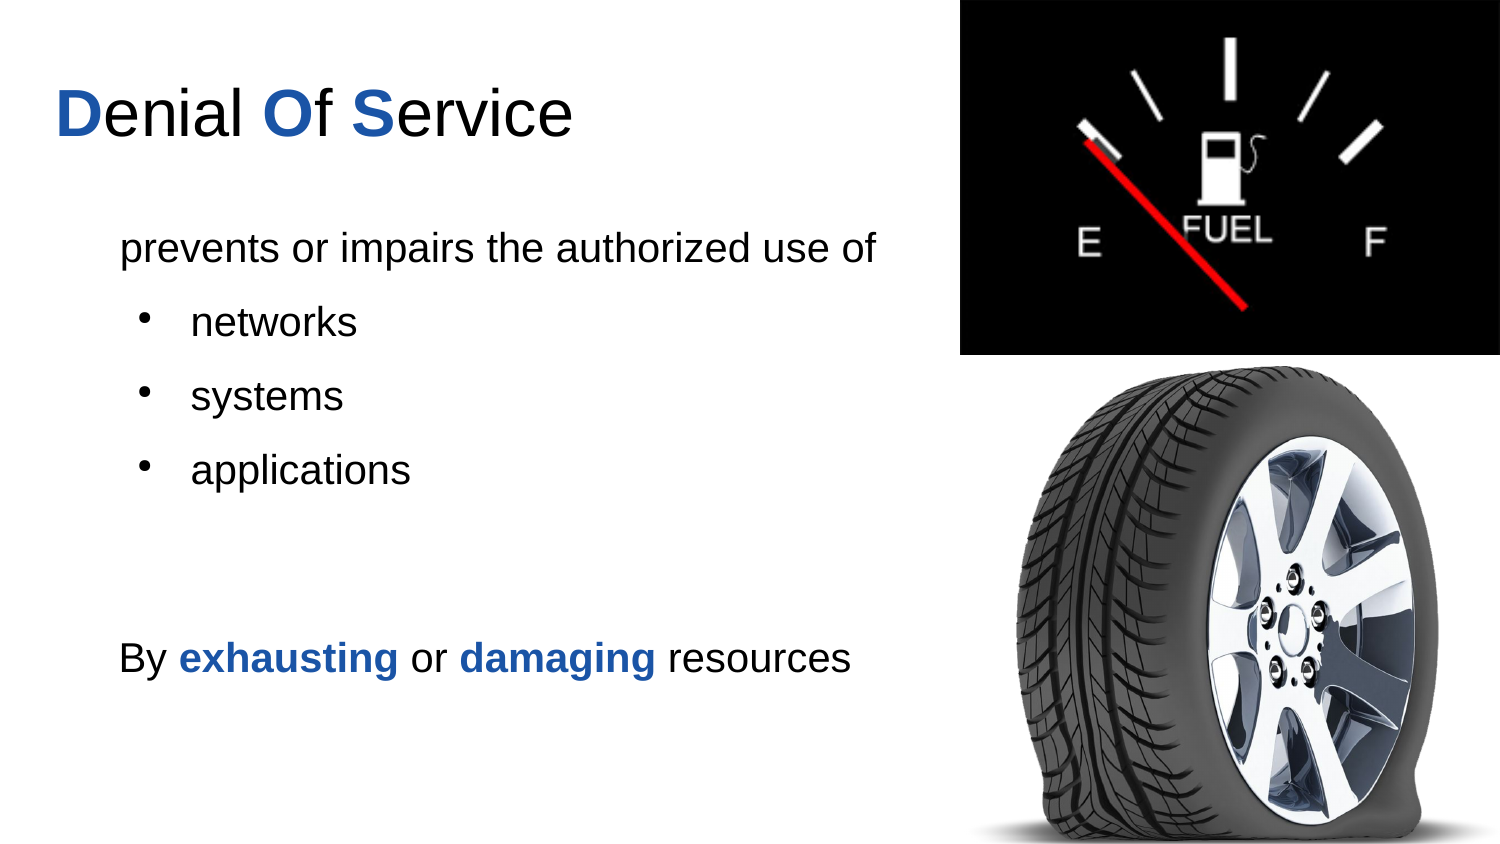

Denial Of Service
# prevents or impairs the authorized use of
networks
systems
applications
By exhausting or damaging resources